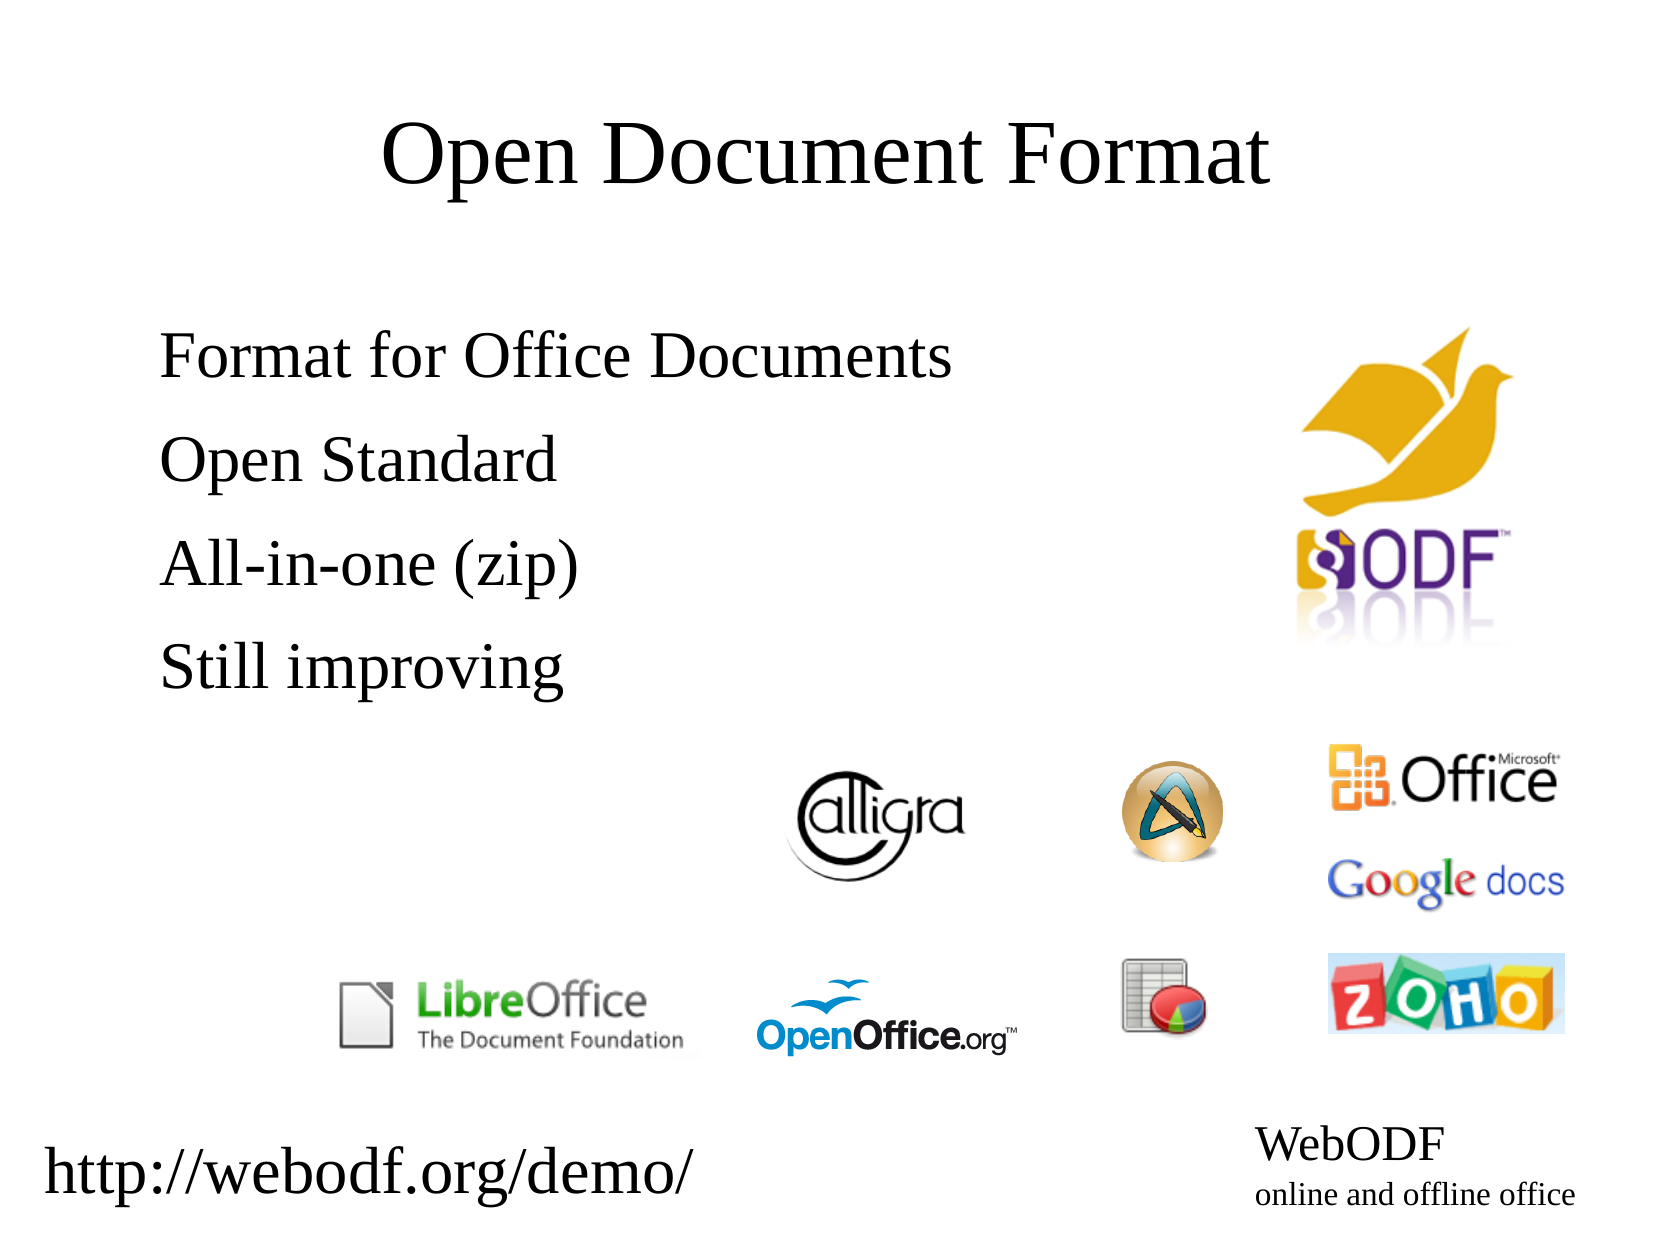

# Open Document Format
Format for Office Documents
Open Standard
All-in-one (zip)
Still improving
WebODF
online and offline office
http://webodf.org/demo/